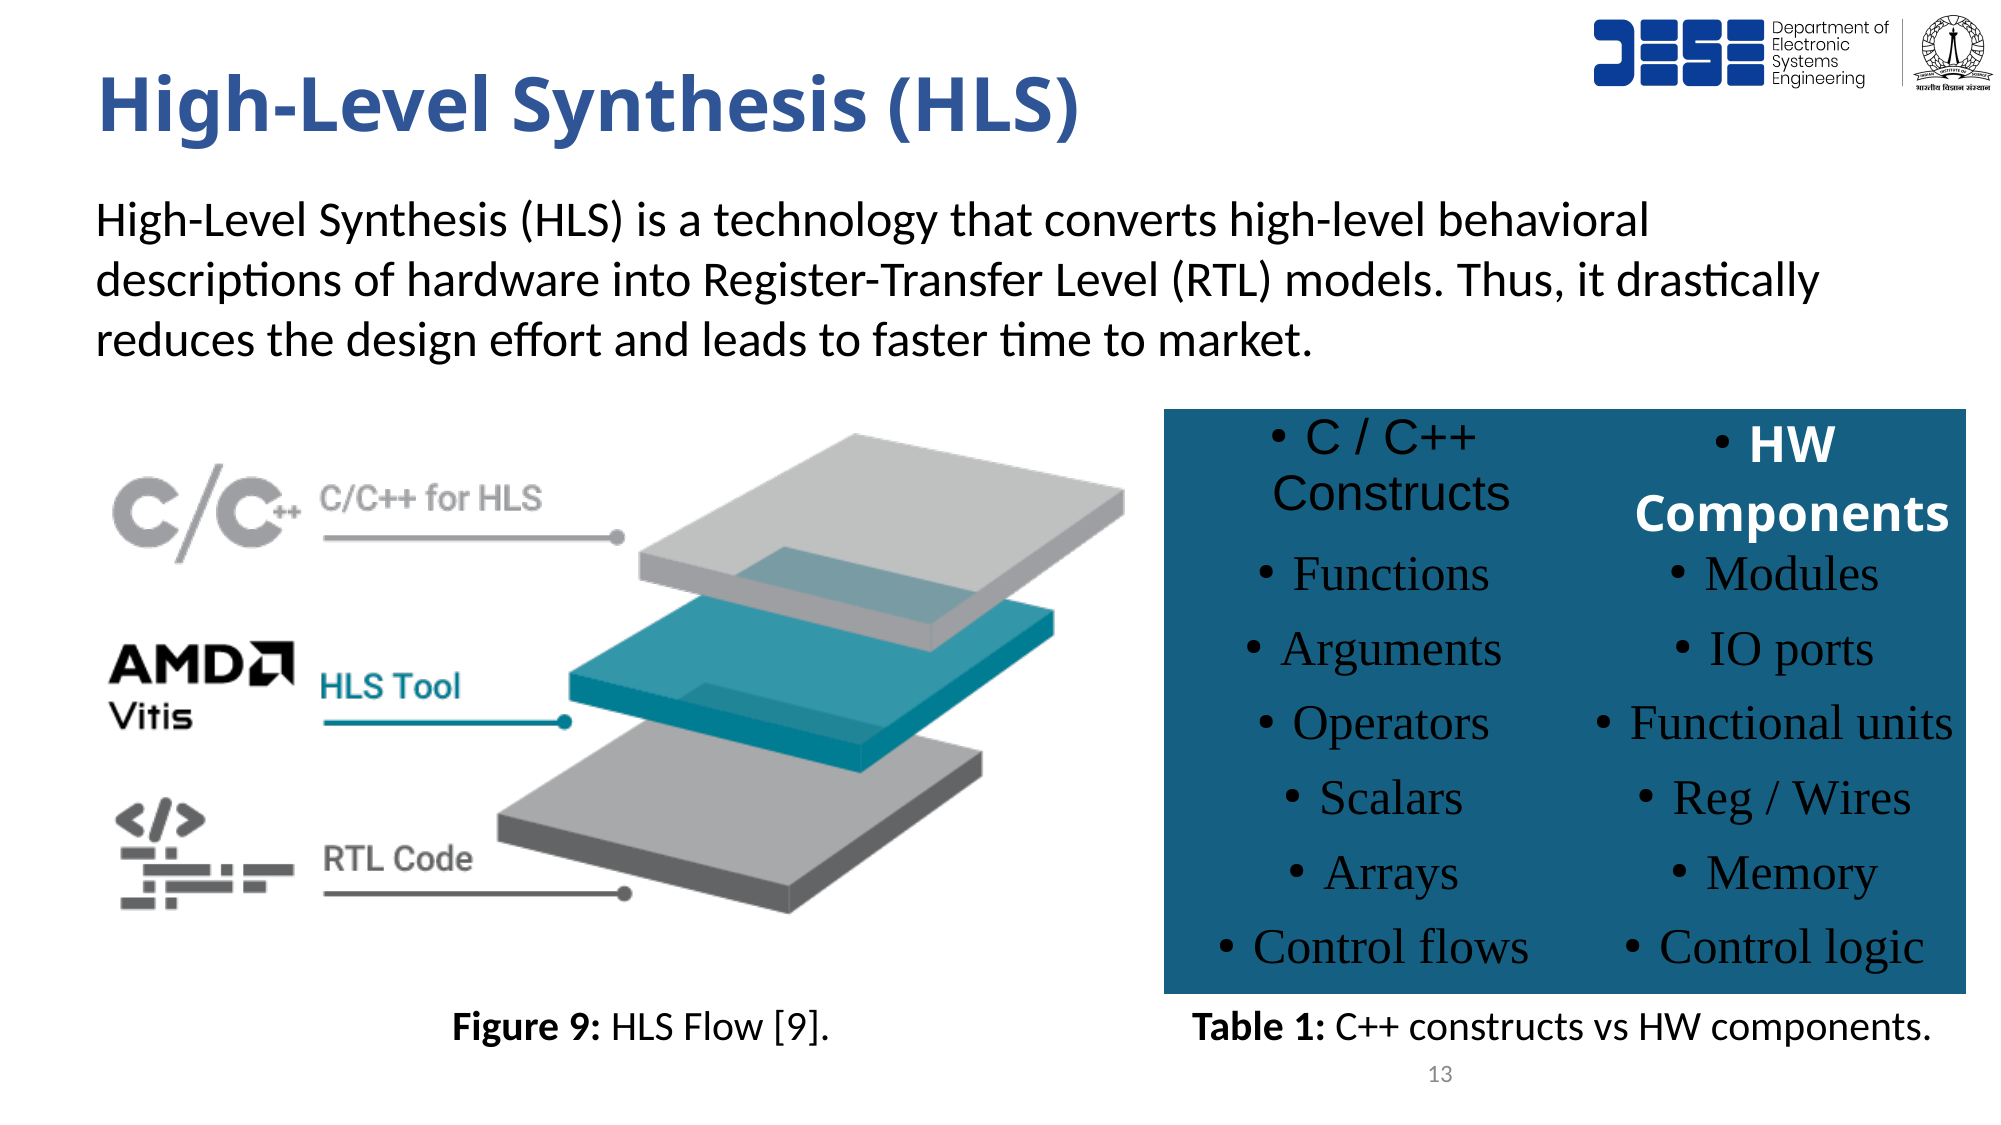

# High-Level Synthesis (HLS)
High-Level Synthesis (HLS) is a technology that converts high-level behavioral descriptions of hardware into Register-Transfer Level (RTL) models. Thus, it drastically reduces the design effort and leads to faster time to market.
| C / C++ Constructs | HW Components |
| --- | --- |
| Functions | Modules |
| Arguments | IO ports |
| Operators | Functional units |
| Scalars | Reg / Wires |
| Arrays | Memory |
| Control flows | Control logic |
Figure 9: HLS Flow [9].
Table 1: C++ constructs vs HW components.
13